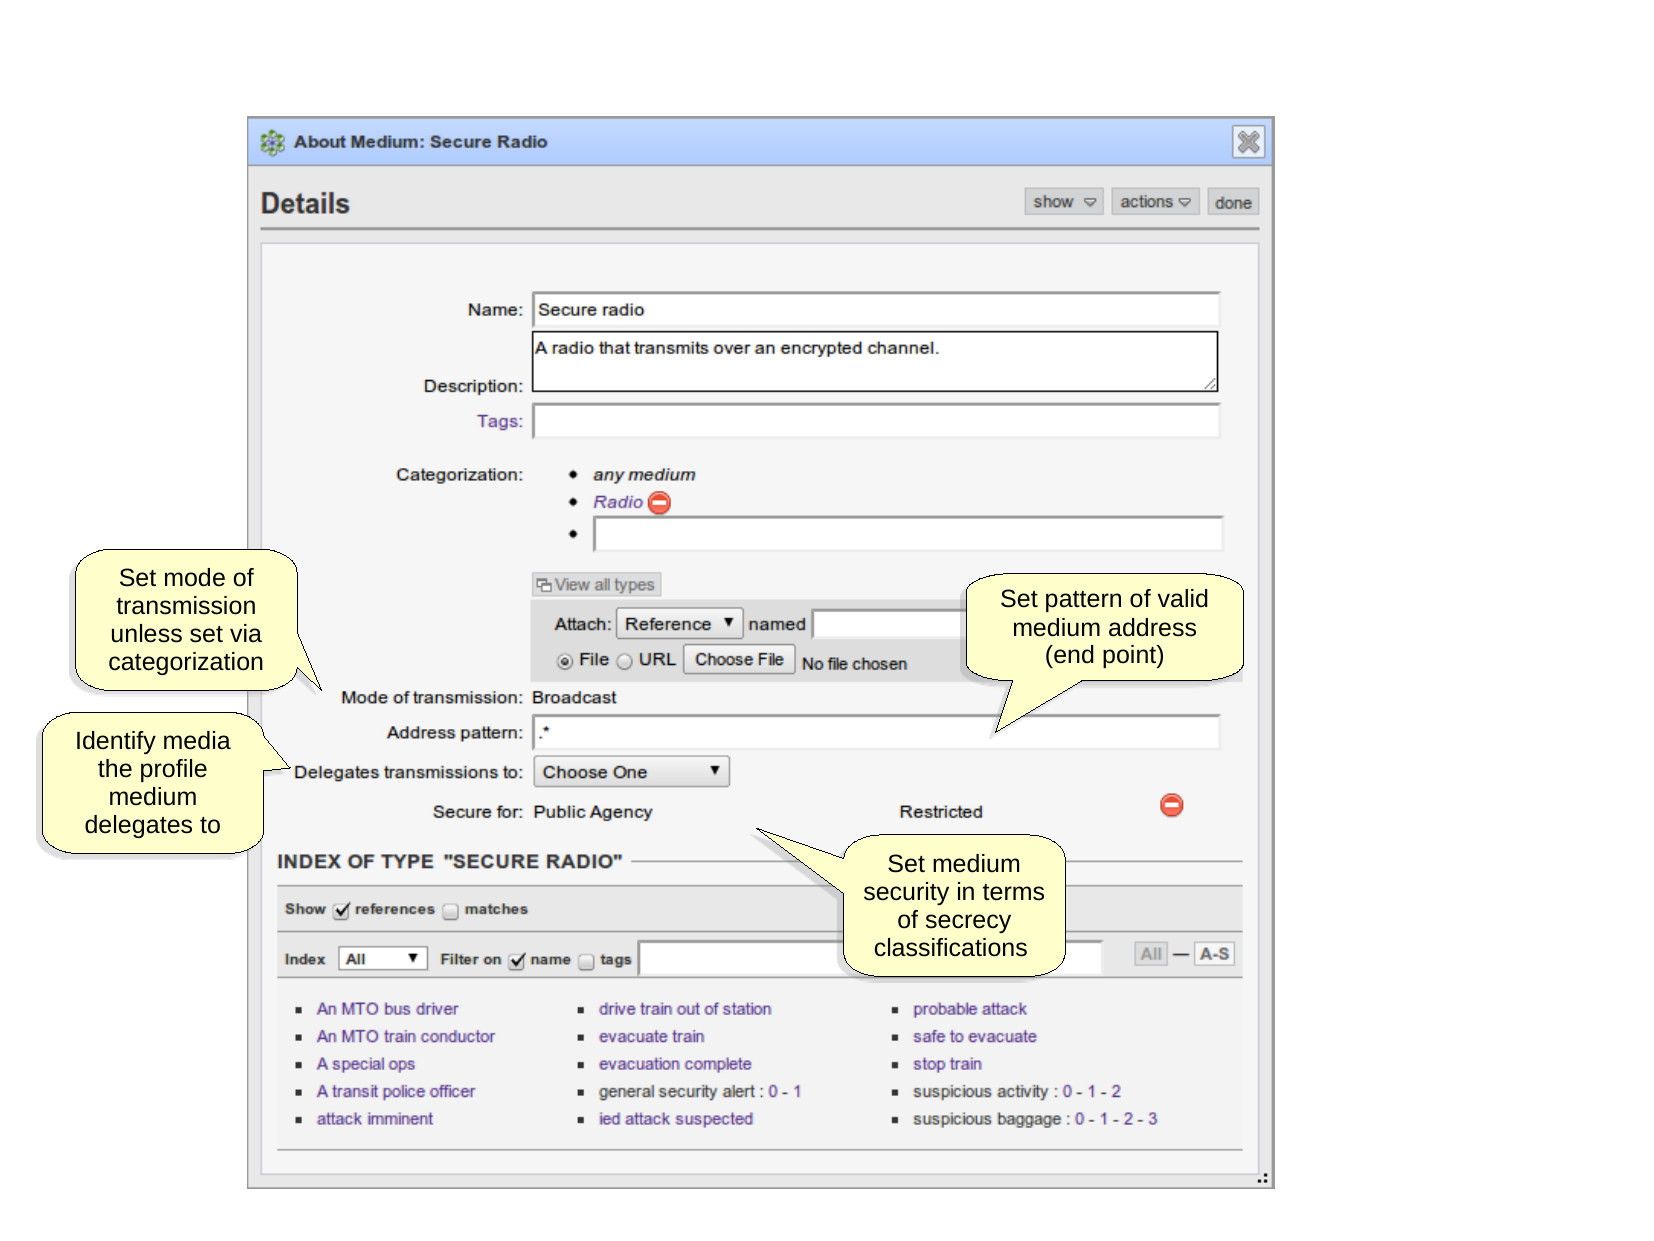

Set mode of transmission unless set via categorization
Set pattern of valid medium address (end point)
Identify media the profile medium delegates to
Set medium security in terms of secrecy classifications